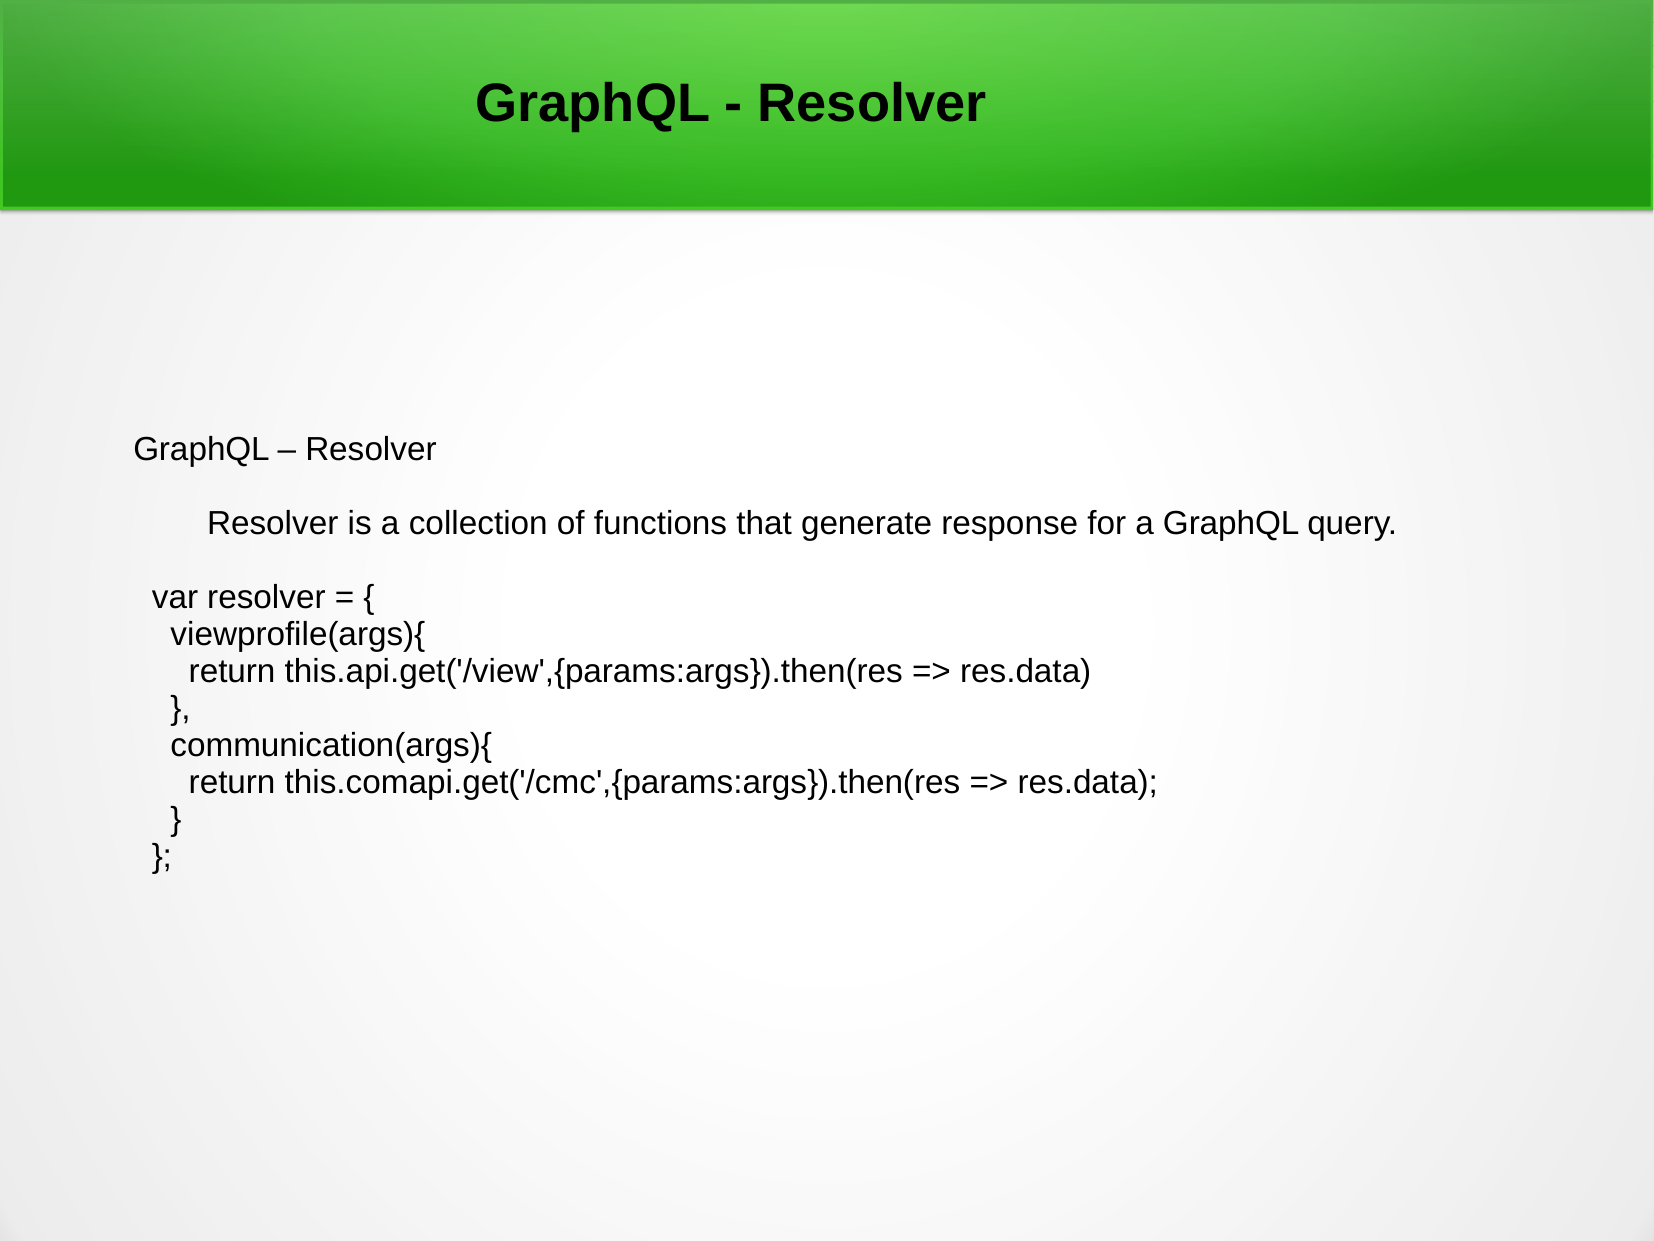

GraphQL - Resolver
GraphQL – Resolver
	Resolver is a collection of functions that generate response for a GraphQL query.
 var resolver = {
 viewprofile(args){
 return this.api.get('/view',{params:args}).then(res => res.data)
 },
 communication(args){
 return this.comapi.get('/cmc',{params:args}).then(res => res.data);
 }
 };